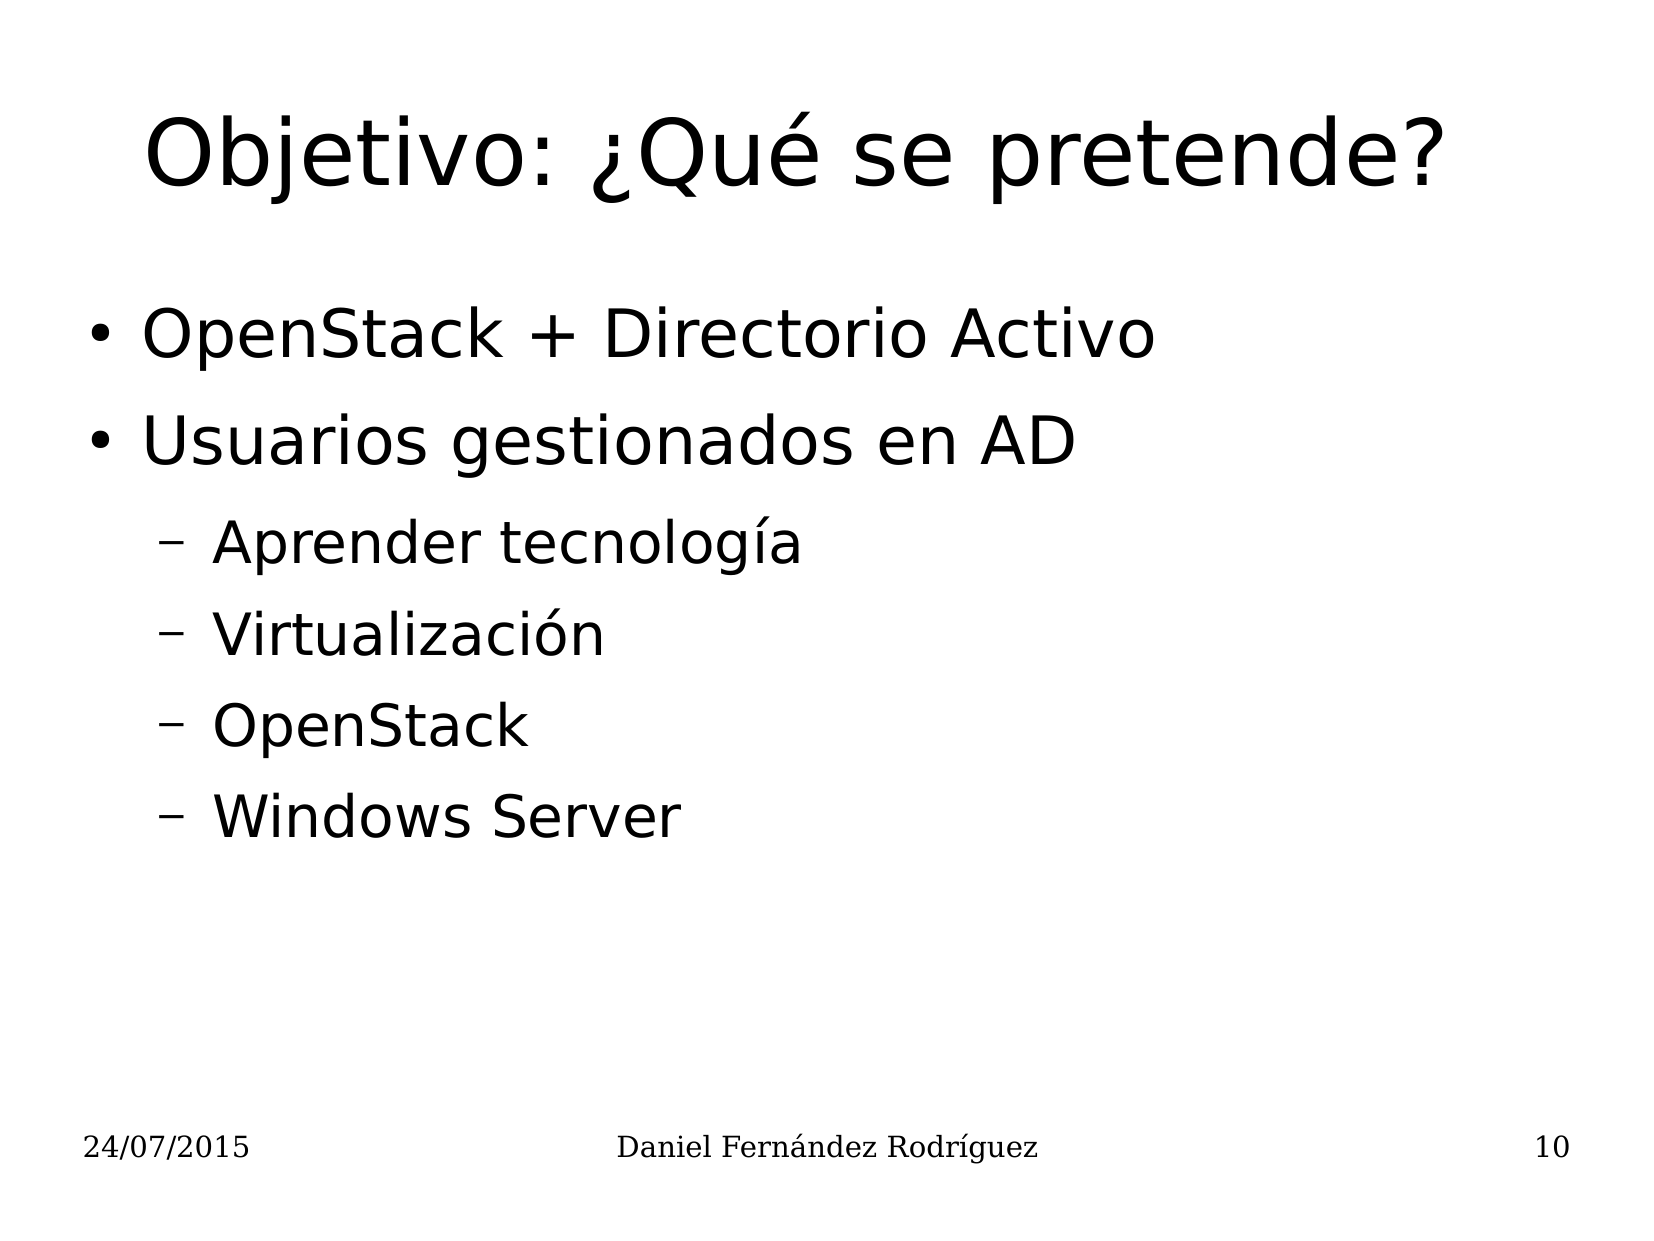

# Objetivo: ¿Qué se pretende?
OpenStack + Directorio Activo
Usuarios gestionados en AD
Aprender tecnología
Virtualización
OpenStack
Windows Server
24/07/2015
Daniel Fernández Rodríguez
10